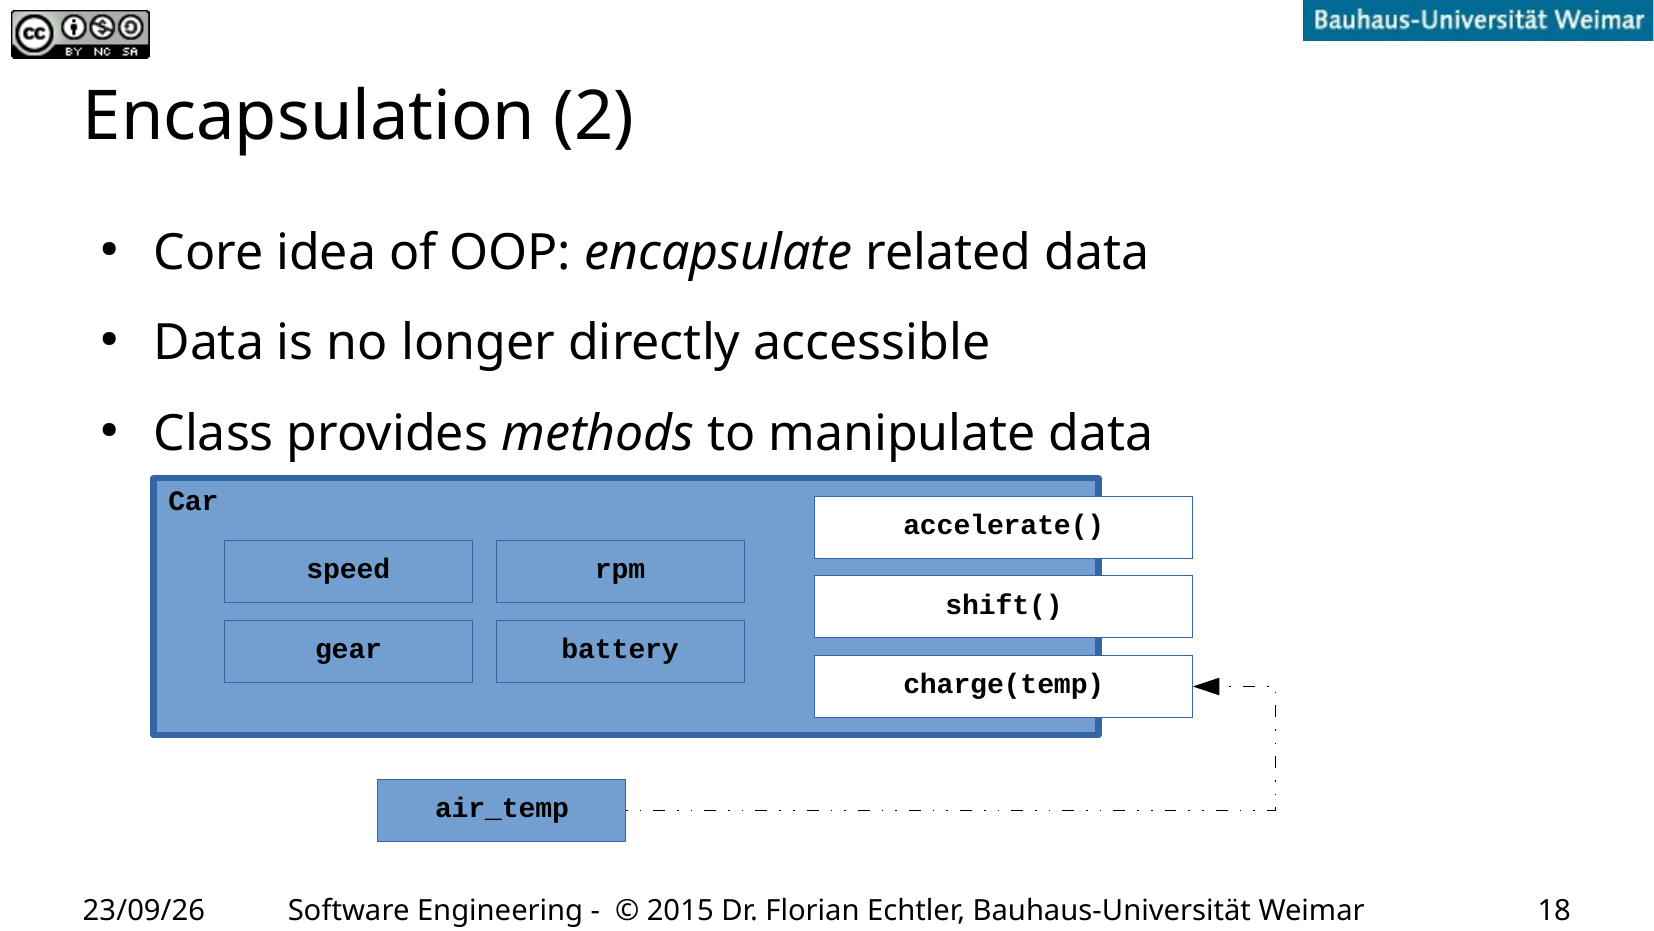

# Encapsulation (2)
Core idea of OOP: encapsulate related data
Data is no longer directly accessible
Class provides methods to manipulate data
Car
accelerate()
speed
rpm
shift()
gear
battery
charge(temp)
air_temp
Software Engineering - © 2015 Dr. Florian Echtler, Bauhaus-Universität Weimar
18